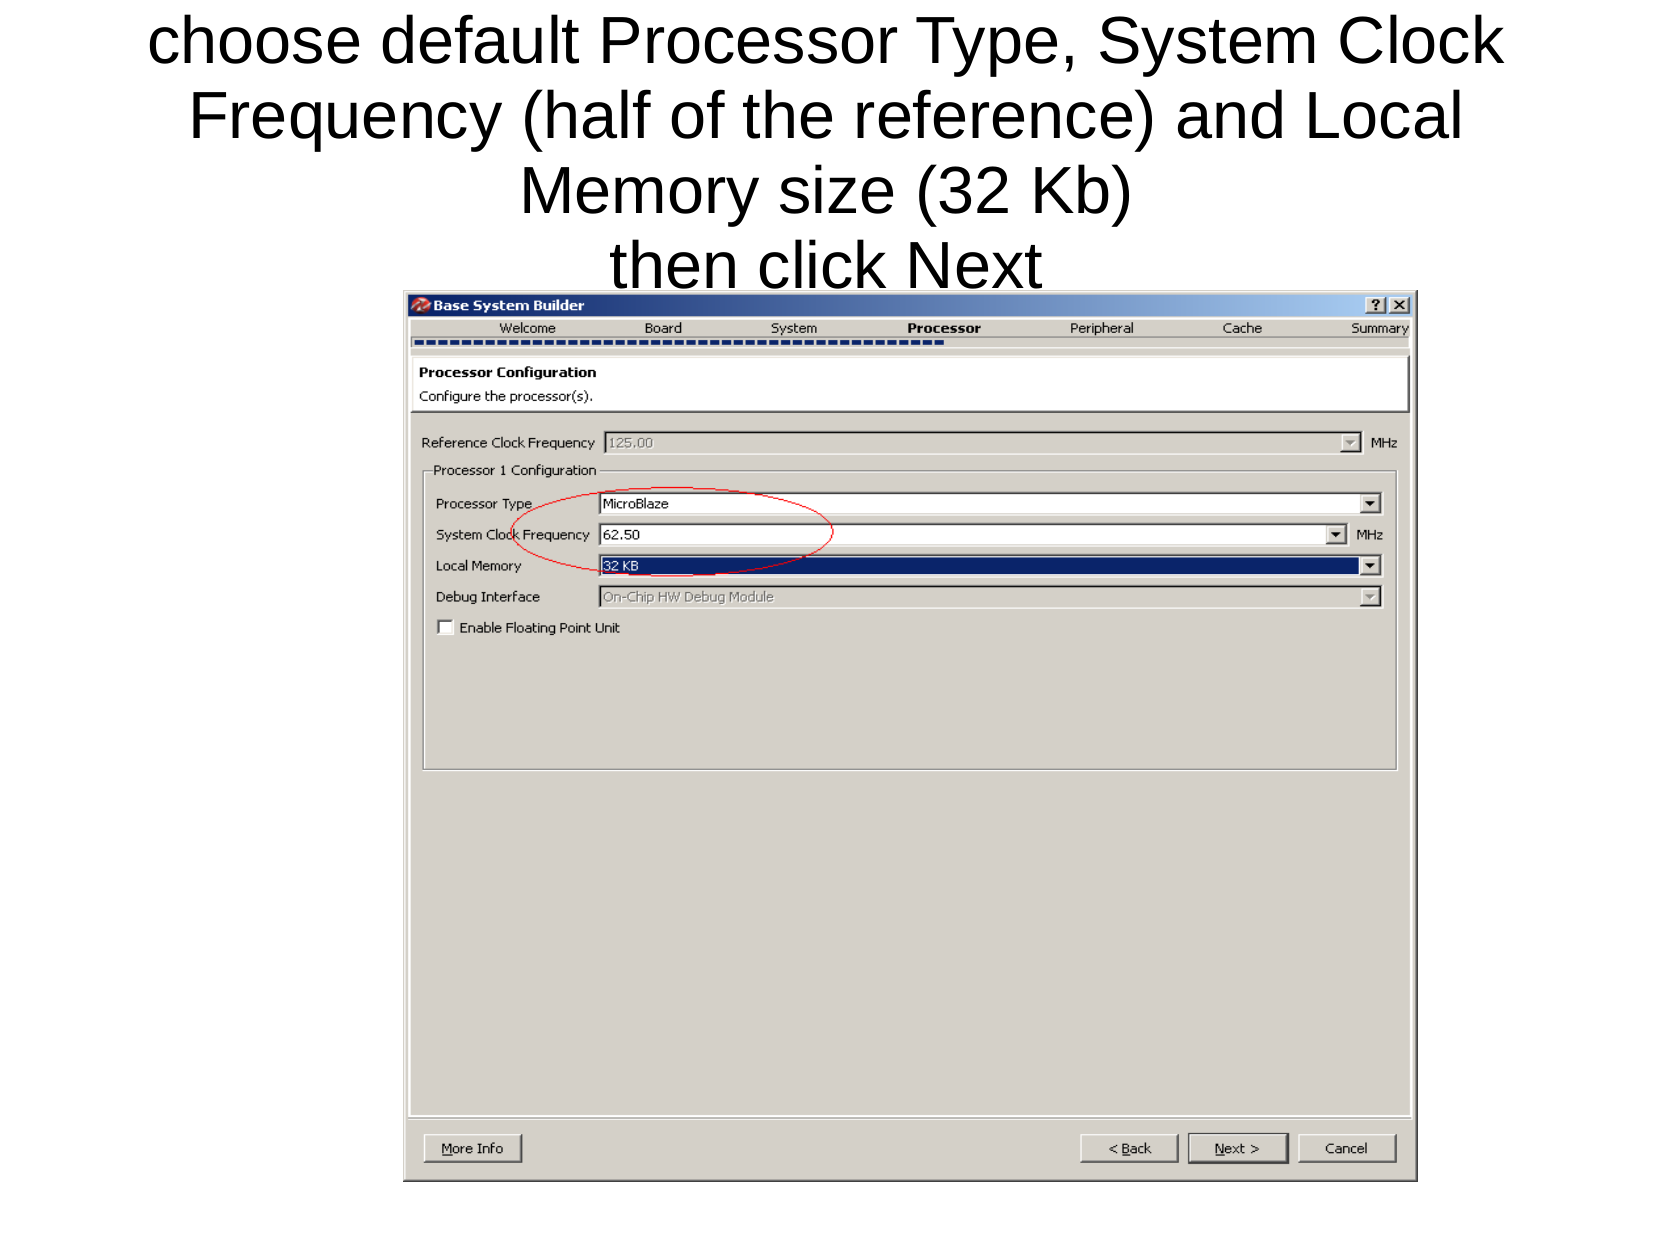

# choose default Processor Type, System Clock Frequency (half of the reference) and Local Memory size (32 Kb) then click Next